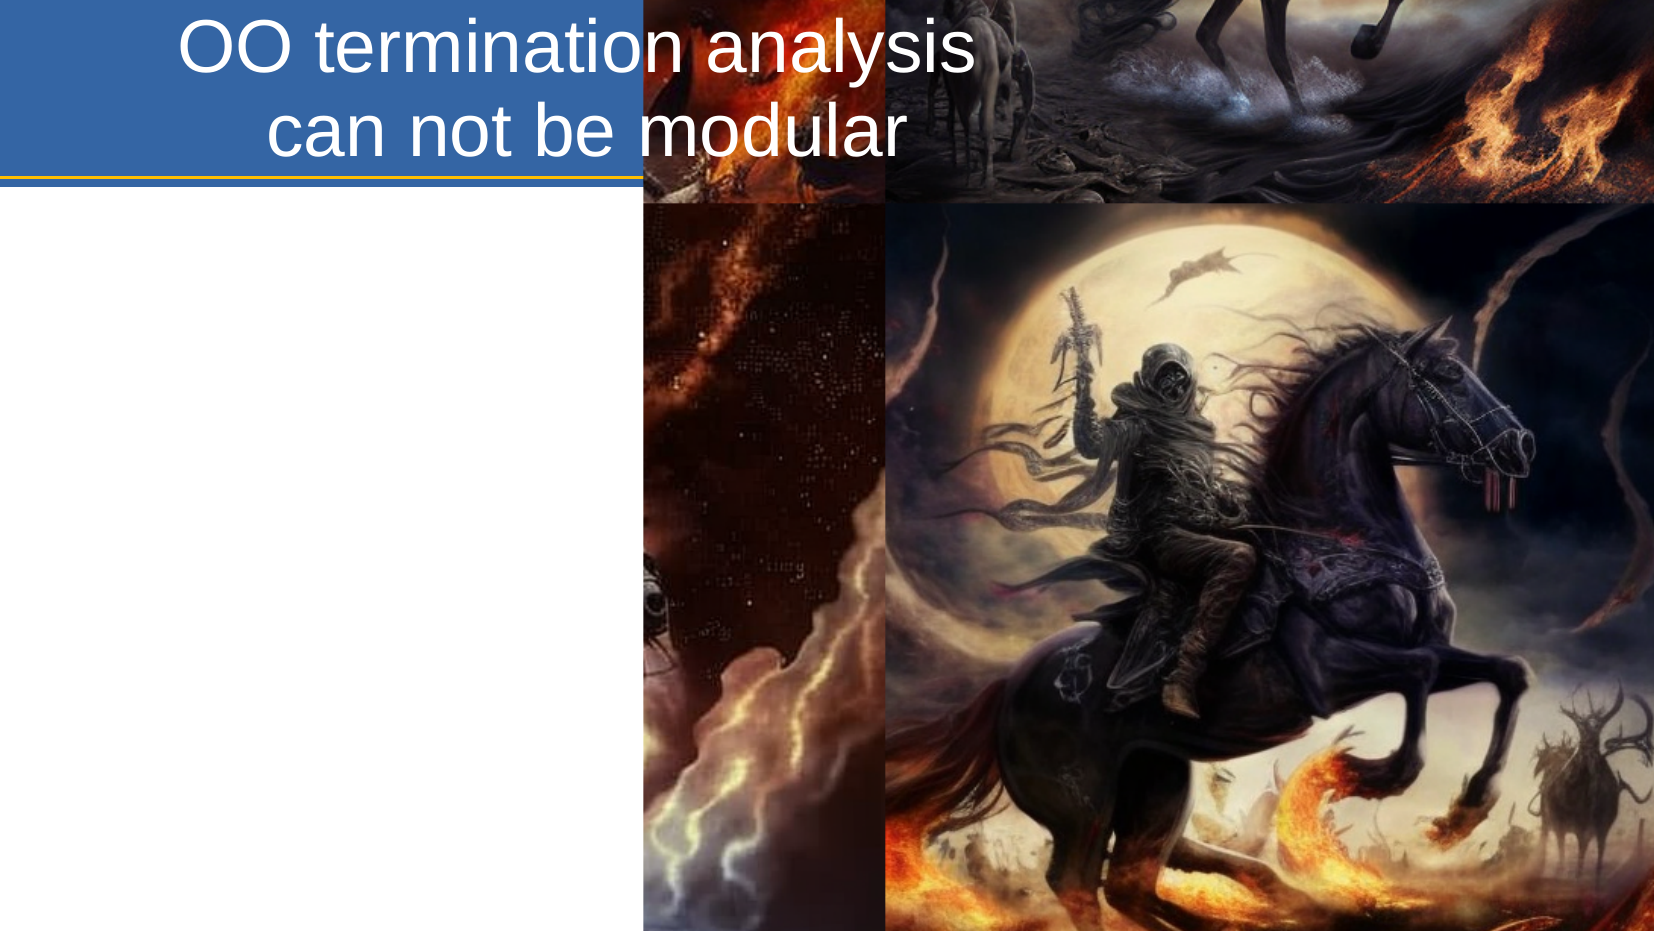

# OO termination analysis can not be modular